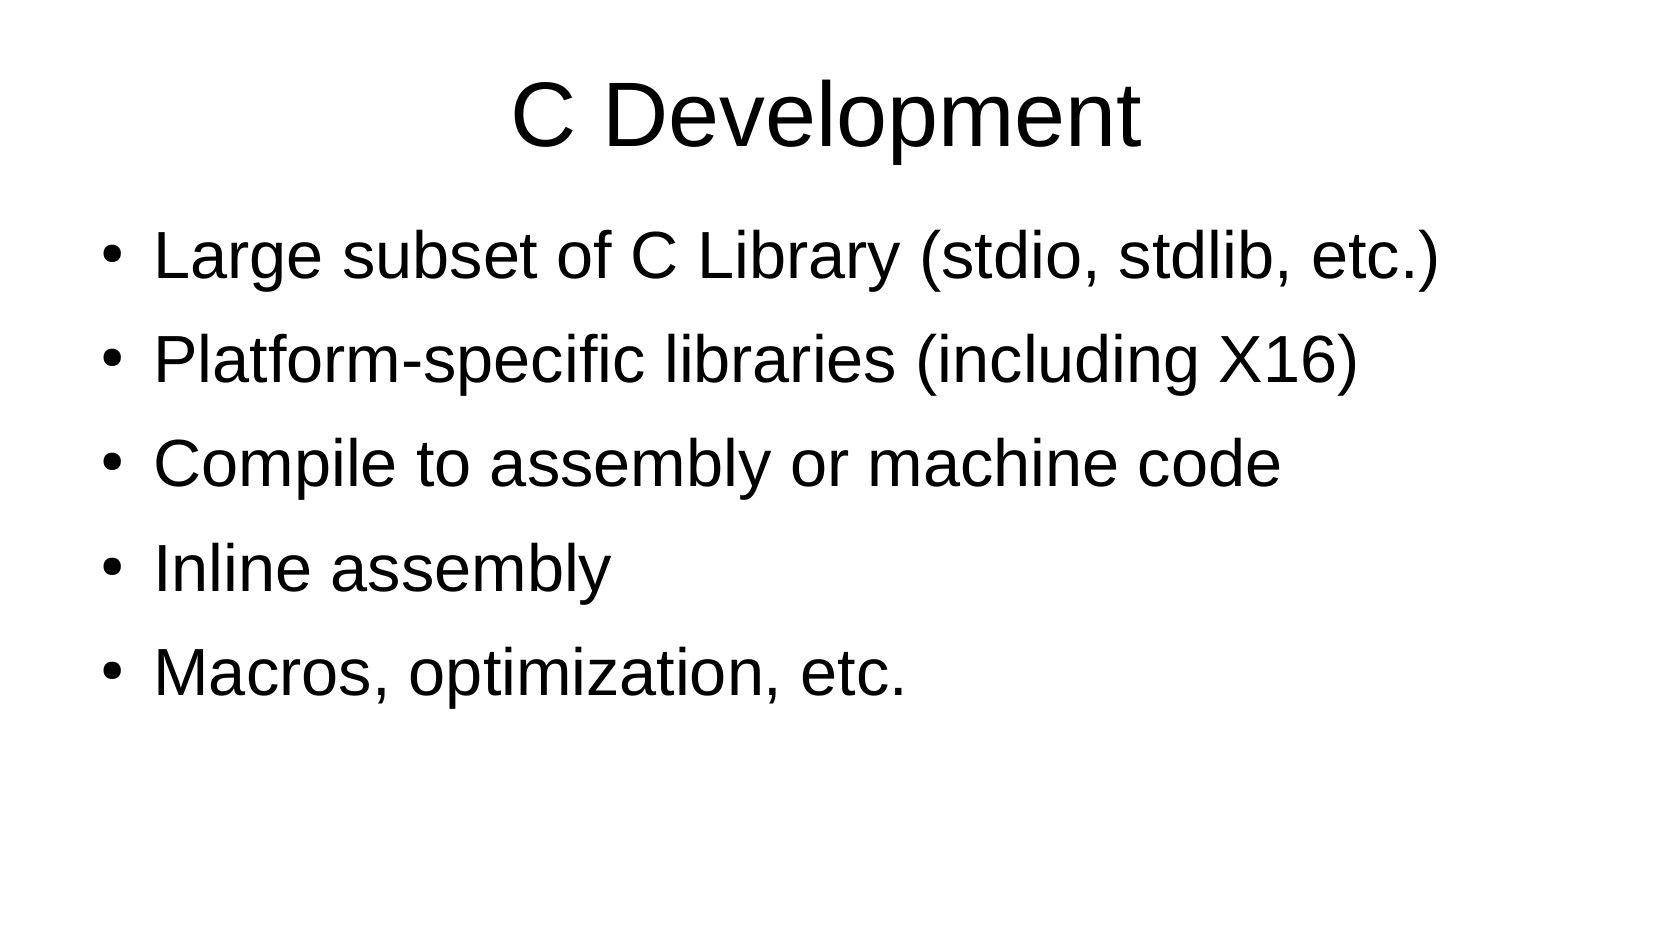

# C Development
Large subset of C Library (stdio, stdlib, etc.)
Platform-specific libraries (including X16)
Compile to assembly or machine code
Inline assembly
Macros, optimization, etc.